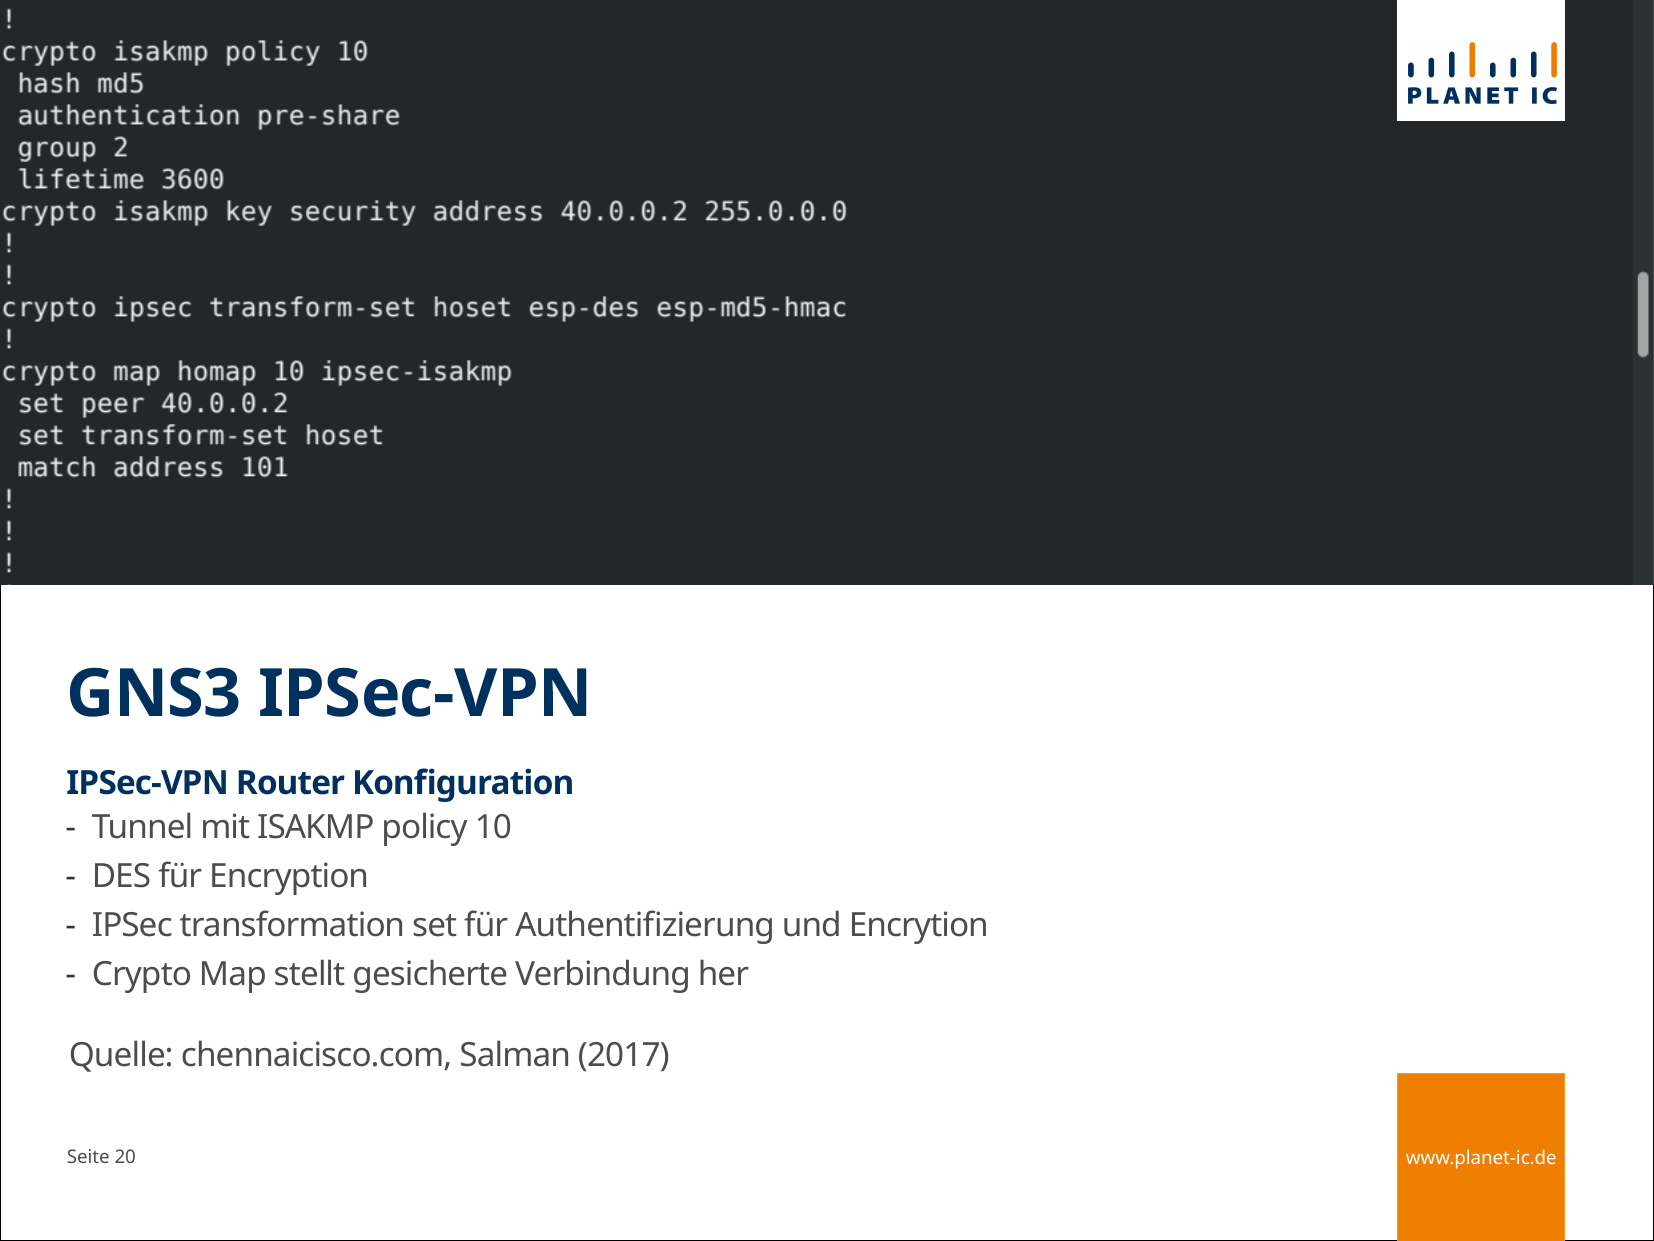

GNS3 IPSec-VPN
IPSec-VPN Router Konfiguration
Tunnel mit ISAKMP policy 10
DES für Encryption
IPSec transformation set für Authentifizierung und Encrytion
Crypto Map stellt gesicherte Verbindung her
Quelle: chennaicisco.com, Salman (2017)